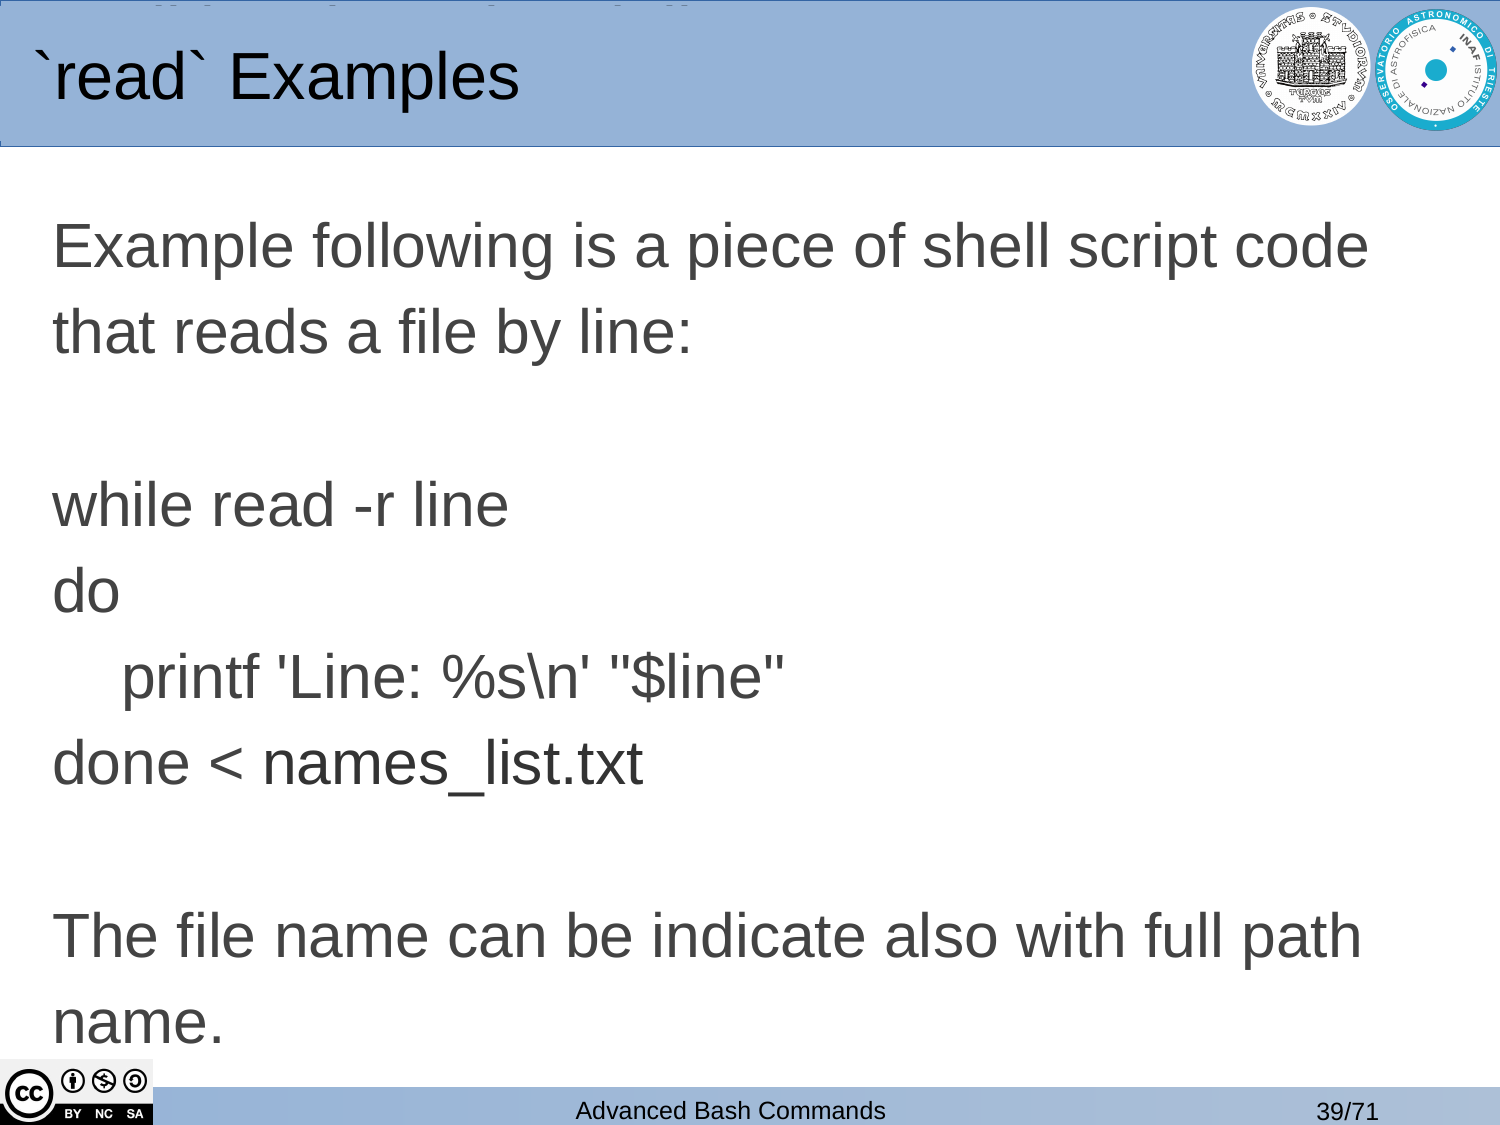

# Traditional service delivery
`read` Examples
Example following is a piece of shell script code that reads a file by line:
while read -r line
do
 printf 'Line: %s\n' "$line"
done < names_list.txt
The file name can be indicate also with full path name.